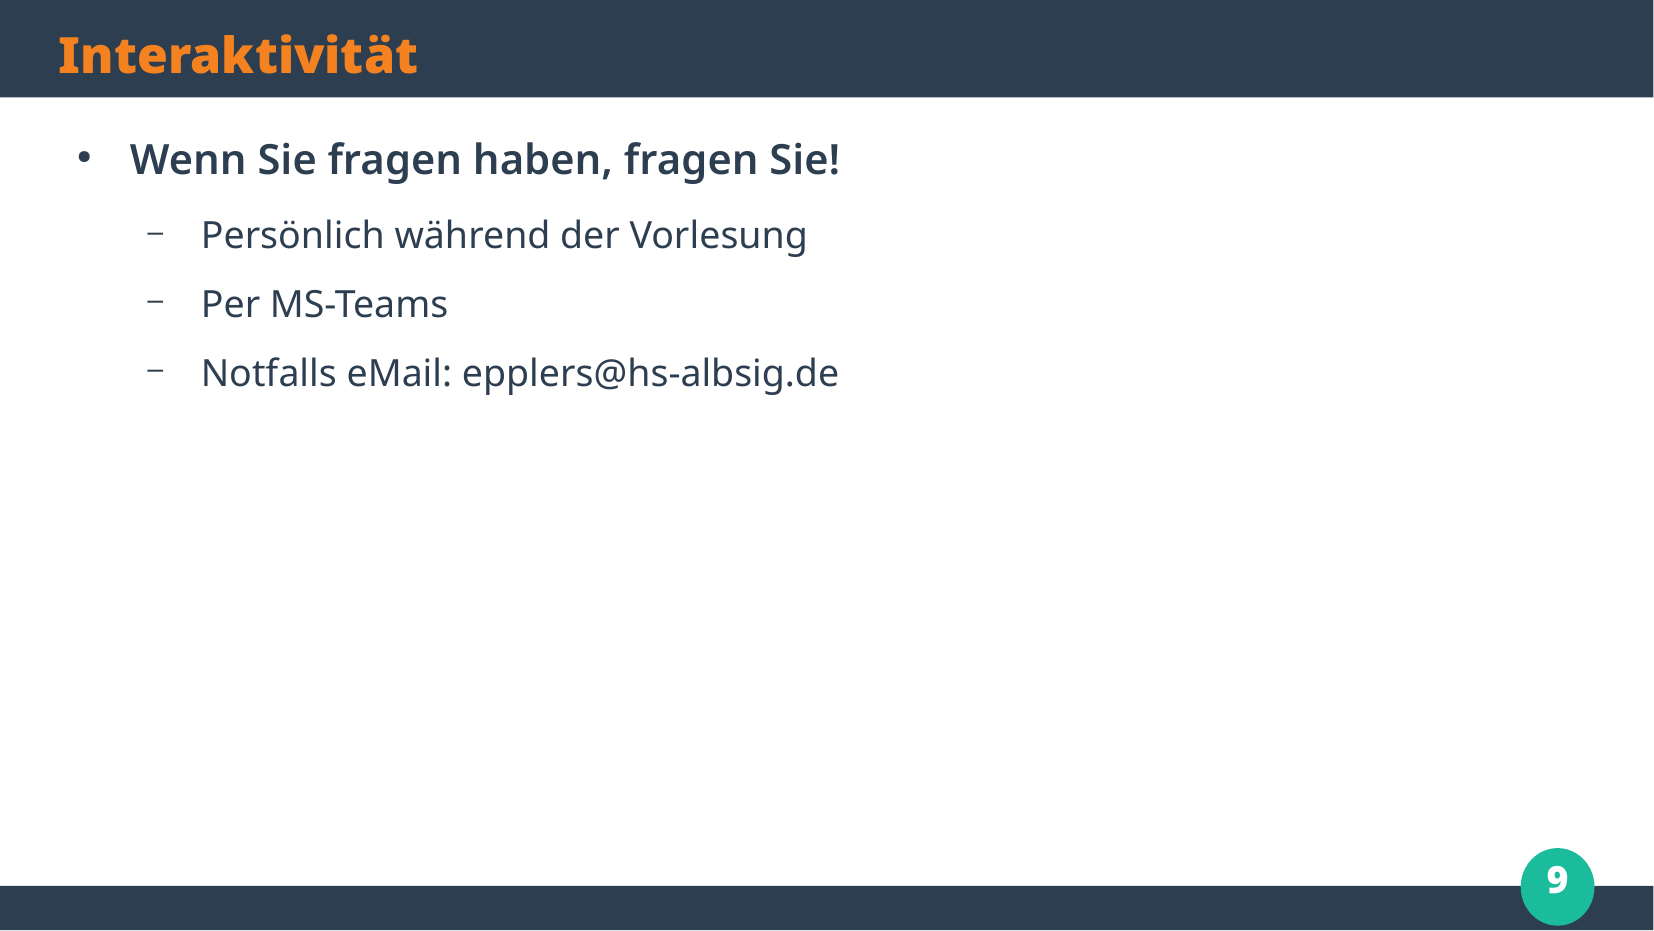

# Interaktivität
Wenn Sie fragen haben, fragen Sie!
Persönlich während der Vorlesung
Per MS-Teams
Notfalls eMail: epplers@hs-albsig.de
9